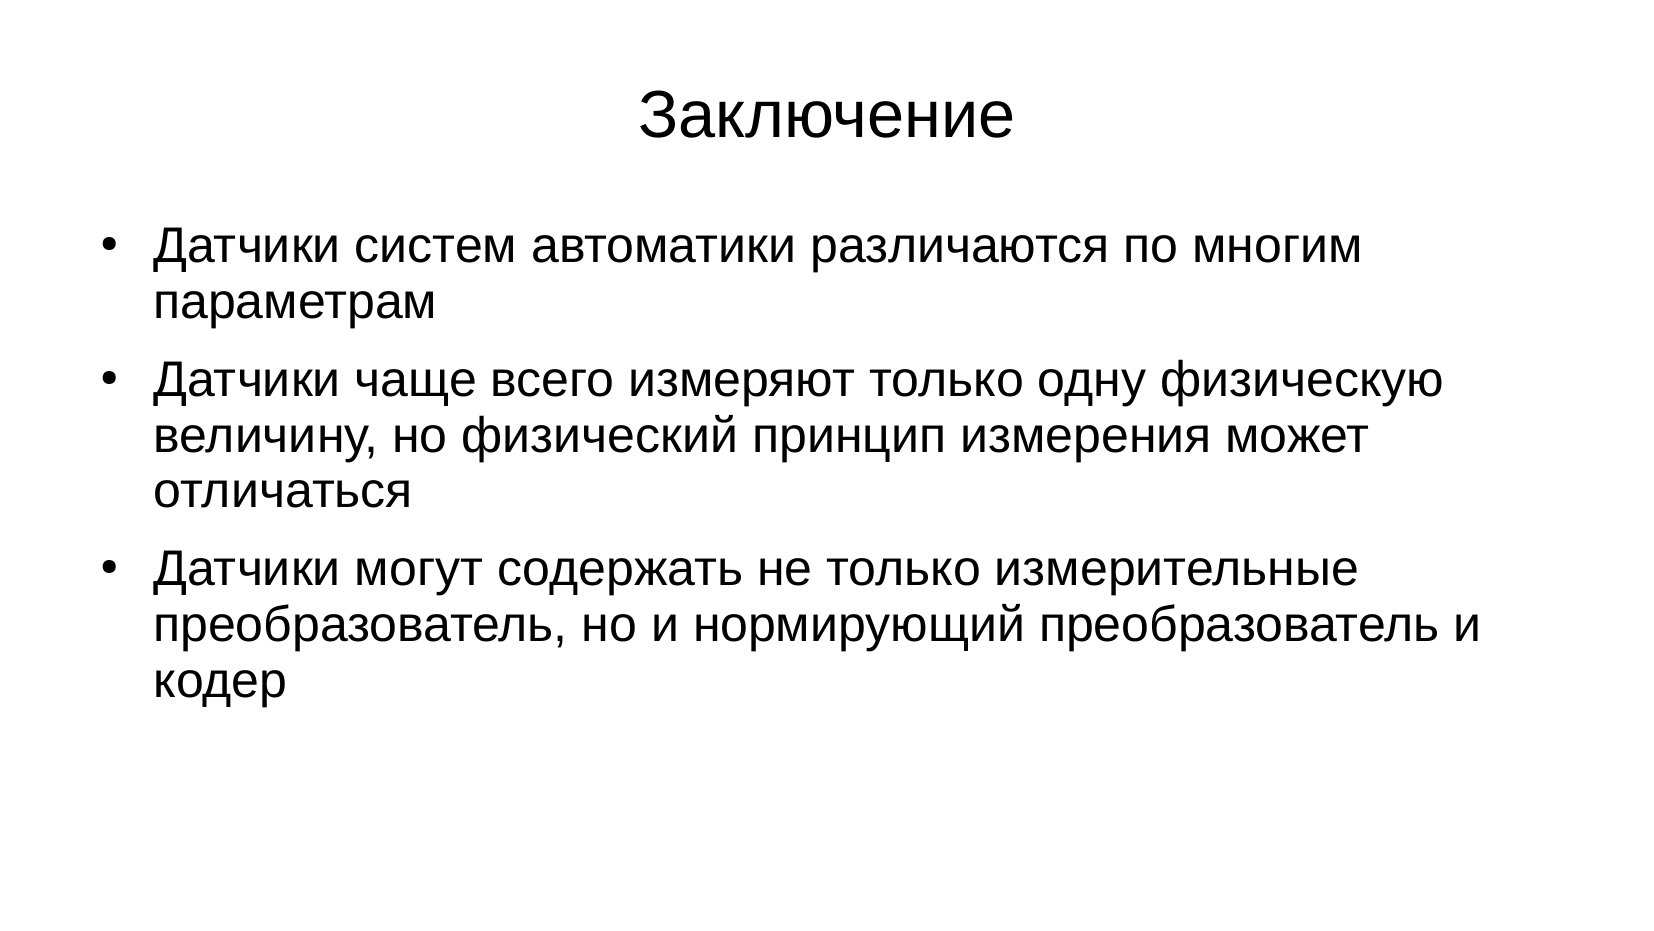

# Заключение
Датчики систем автоматики различаются по многим параметрам
Датчики чаще всего измеряют только одну физическую величину, но физический принцип измерения может отличаться
Датчики могут содержать не только измерительные преобразователь, но и нормирующий преобразователь и кодер